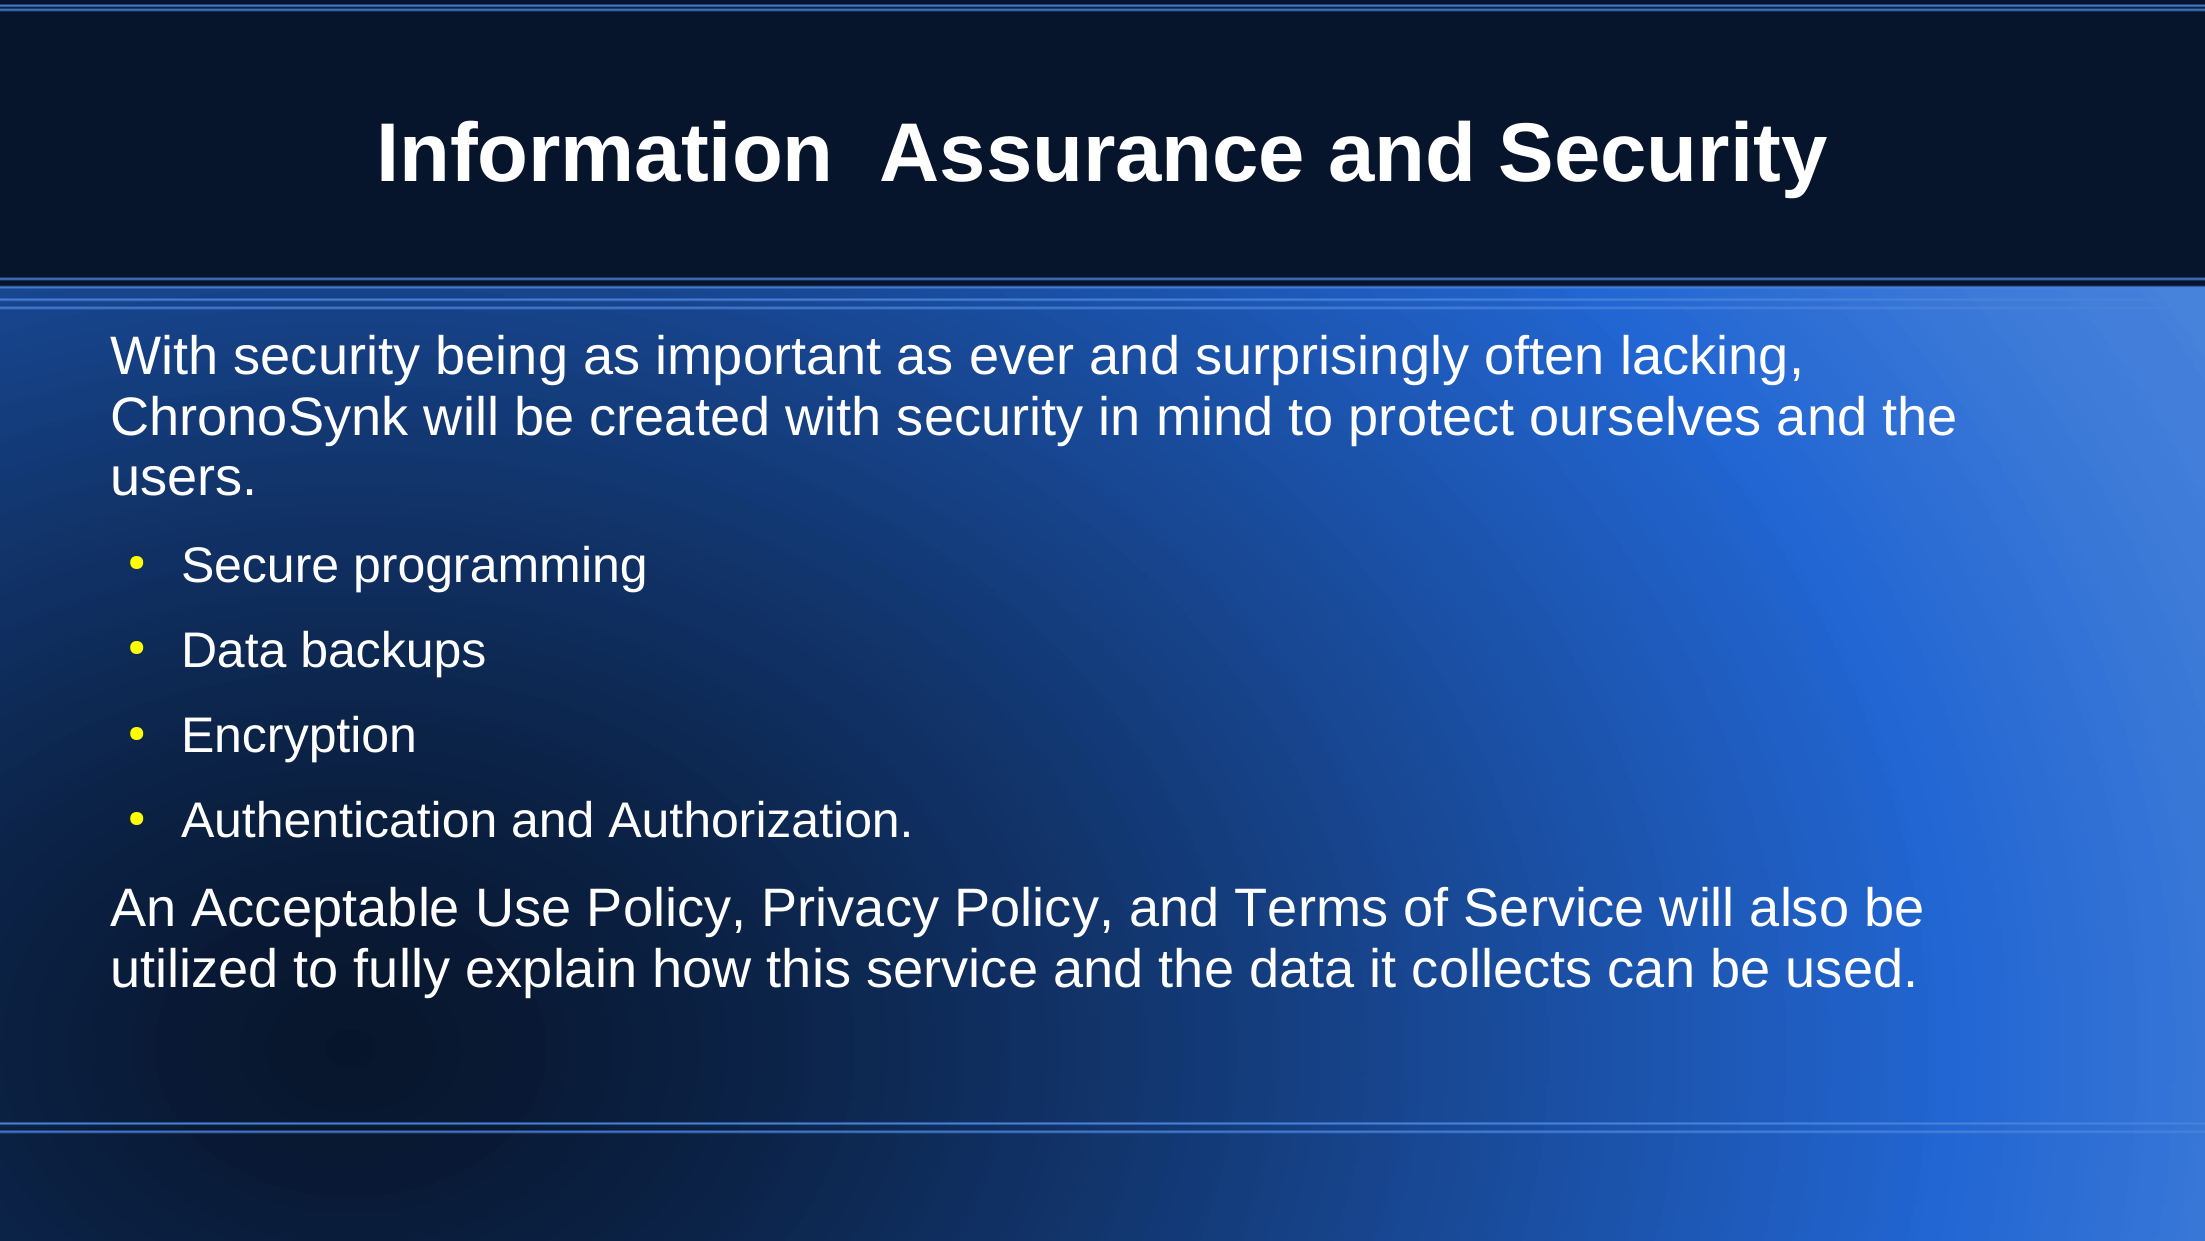

# Information Assurance and Security
With security being as important as ever and surprisingly often lacking, ChronoSynk will be created with security in mind to protect ourselves and the users.
Secure programming
Data backups
Encryption
Authentication and Authorization.
An Acceptable Use Policy, Privacy Policy, and Terms of Service will also be utilized to fully explain how this service and the data it collects can be used.